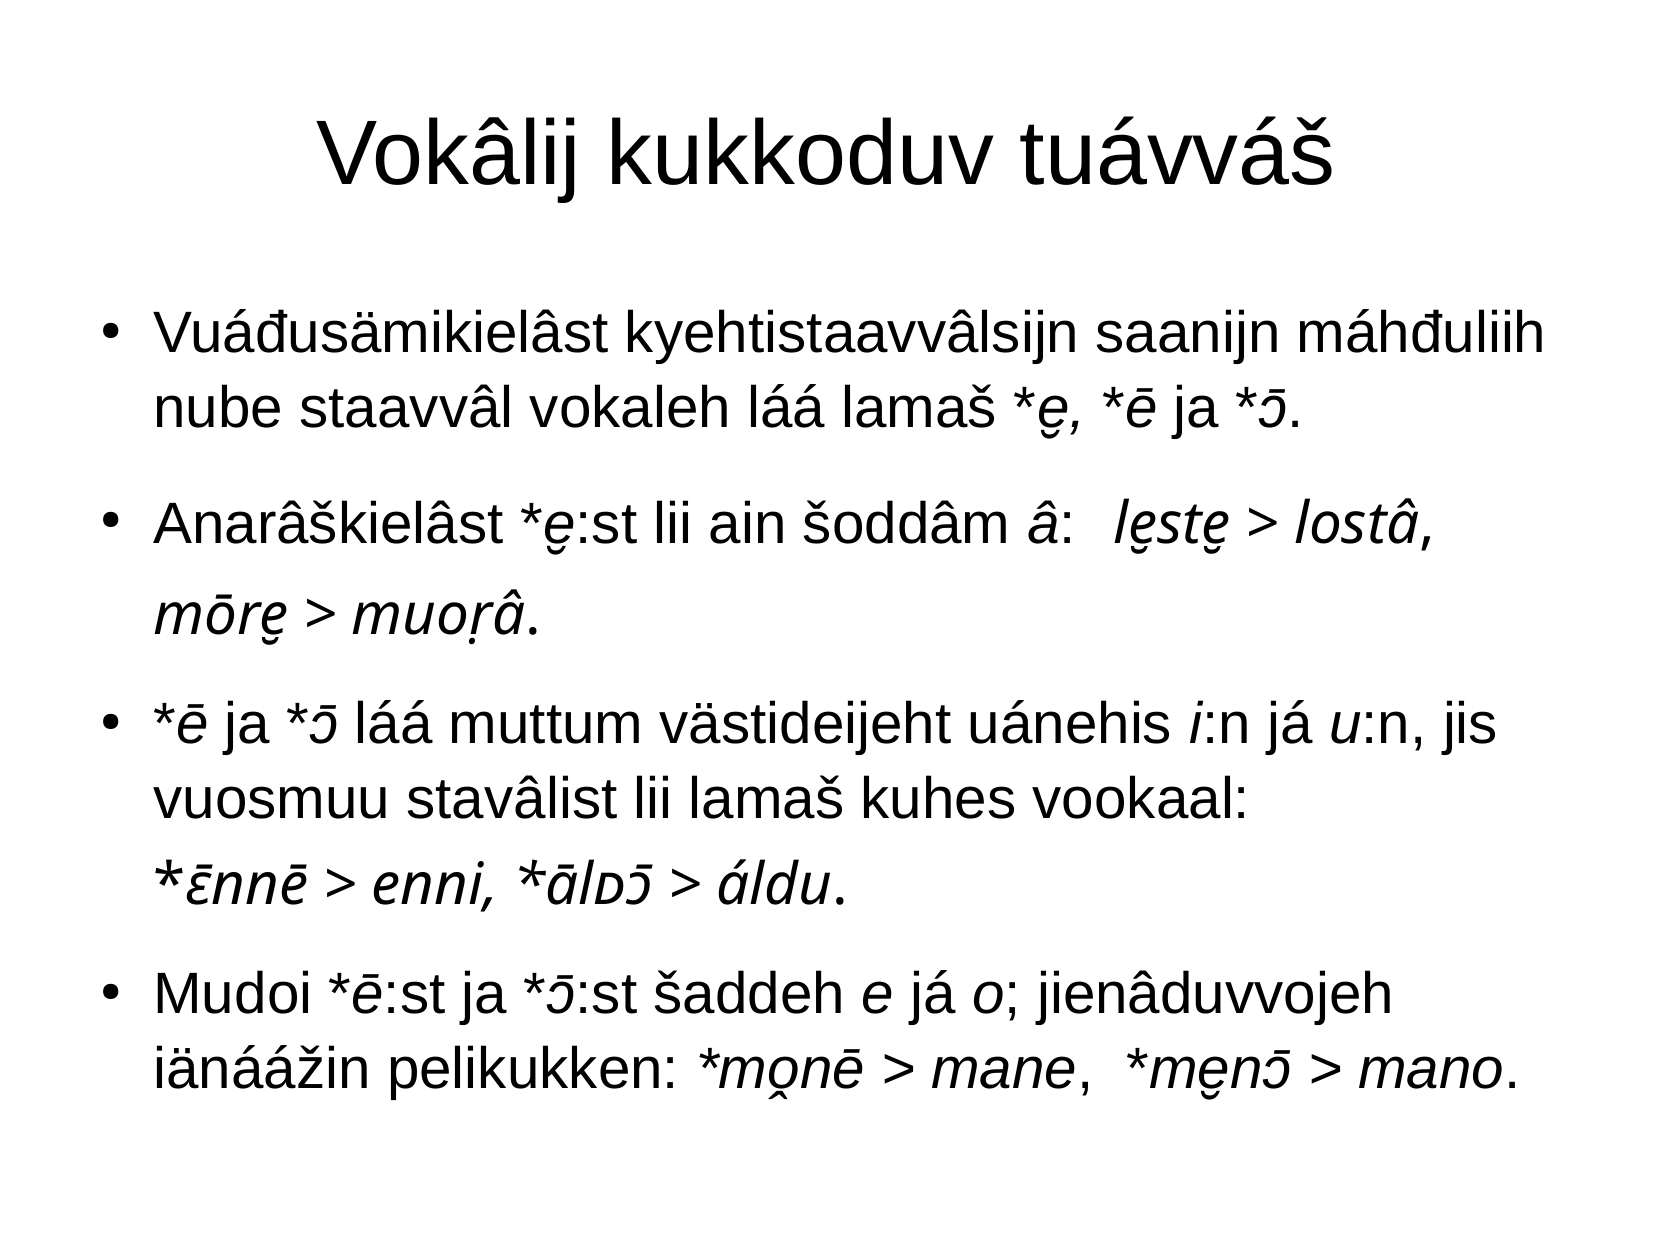

# Vokâlij kukkoduv tuávváš
Vuáđusämikielâst kyehtistaavvâlsijn saanijn máhđuliih nube staavvâl vokaleh láá lamaš *e̮, *ē ja *ɔ̄.
Anarâškielâst *e̮:st lii ain šoddâm â:	le̮ste̮ > lostâ,
mōre̮ > muoṛâ.
*ē ja *ɔ̄ láá muttum västideijeht uánehis i:n já u:n, jis vuosmuu stavâlist lii lamaš kuhes vookaal:
*ɛ̄nnē > enni, *ālᴅɔ̄ > áldu.
Mudoi *ē:st ja *ɔ̄:st šaddeh e já o; jienâduvvojeh iänáážin pelikukken: *mo̭nē > mane, *me̮nɔ̄ > mano.